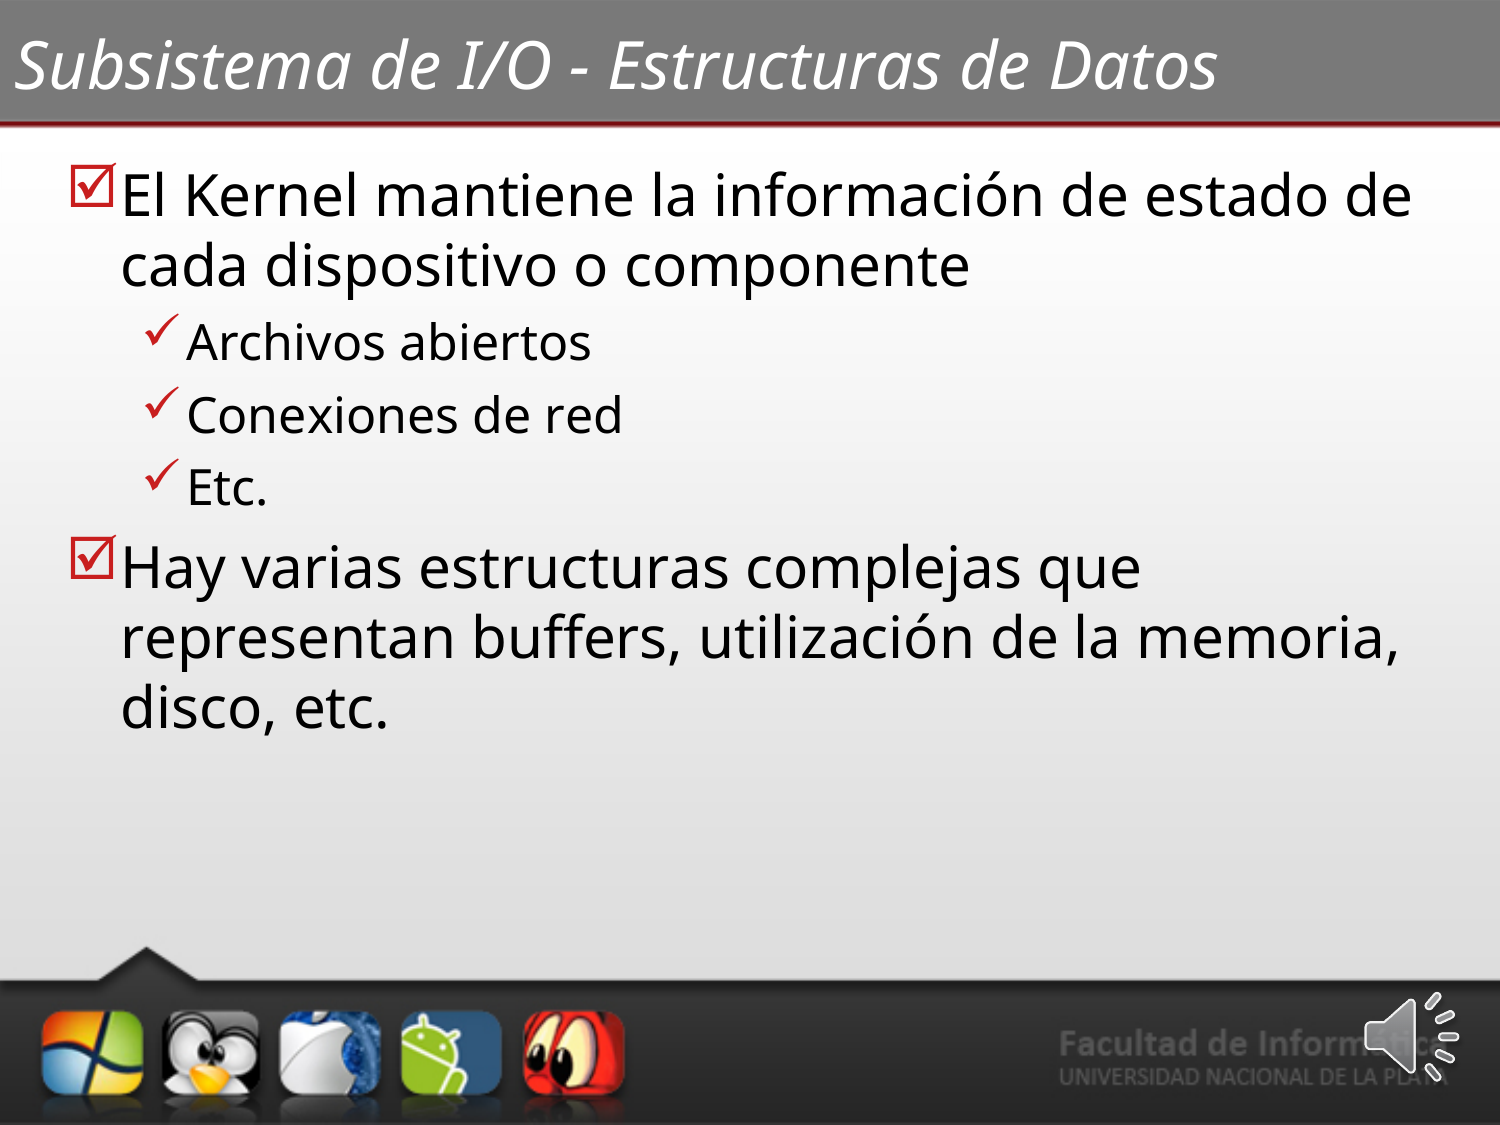

Subsistema de I/O - Estructuras de Datos
El Kernel mantiene la información de estado de cada dispositivo o componente
Archivos abiertos
Conexiones de red
Etc.
Hay varias estructuras complejas que representan buffers, utilización de la memoria, disco, etc.